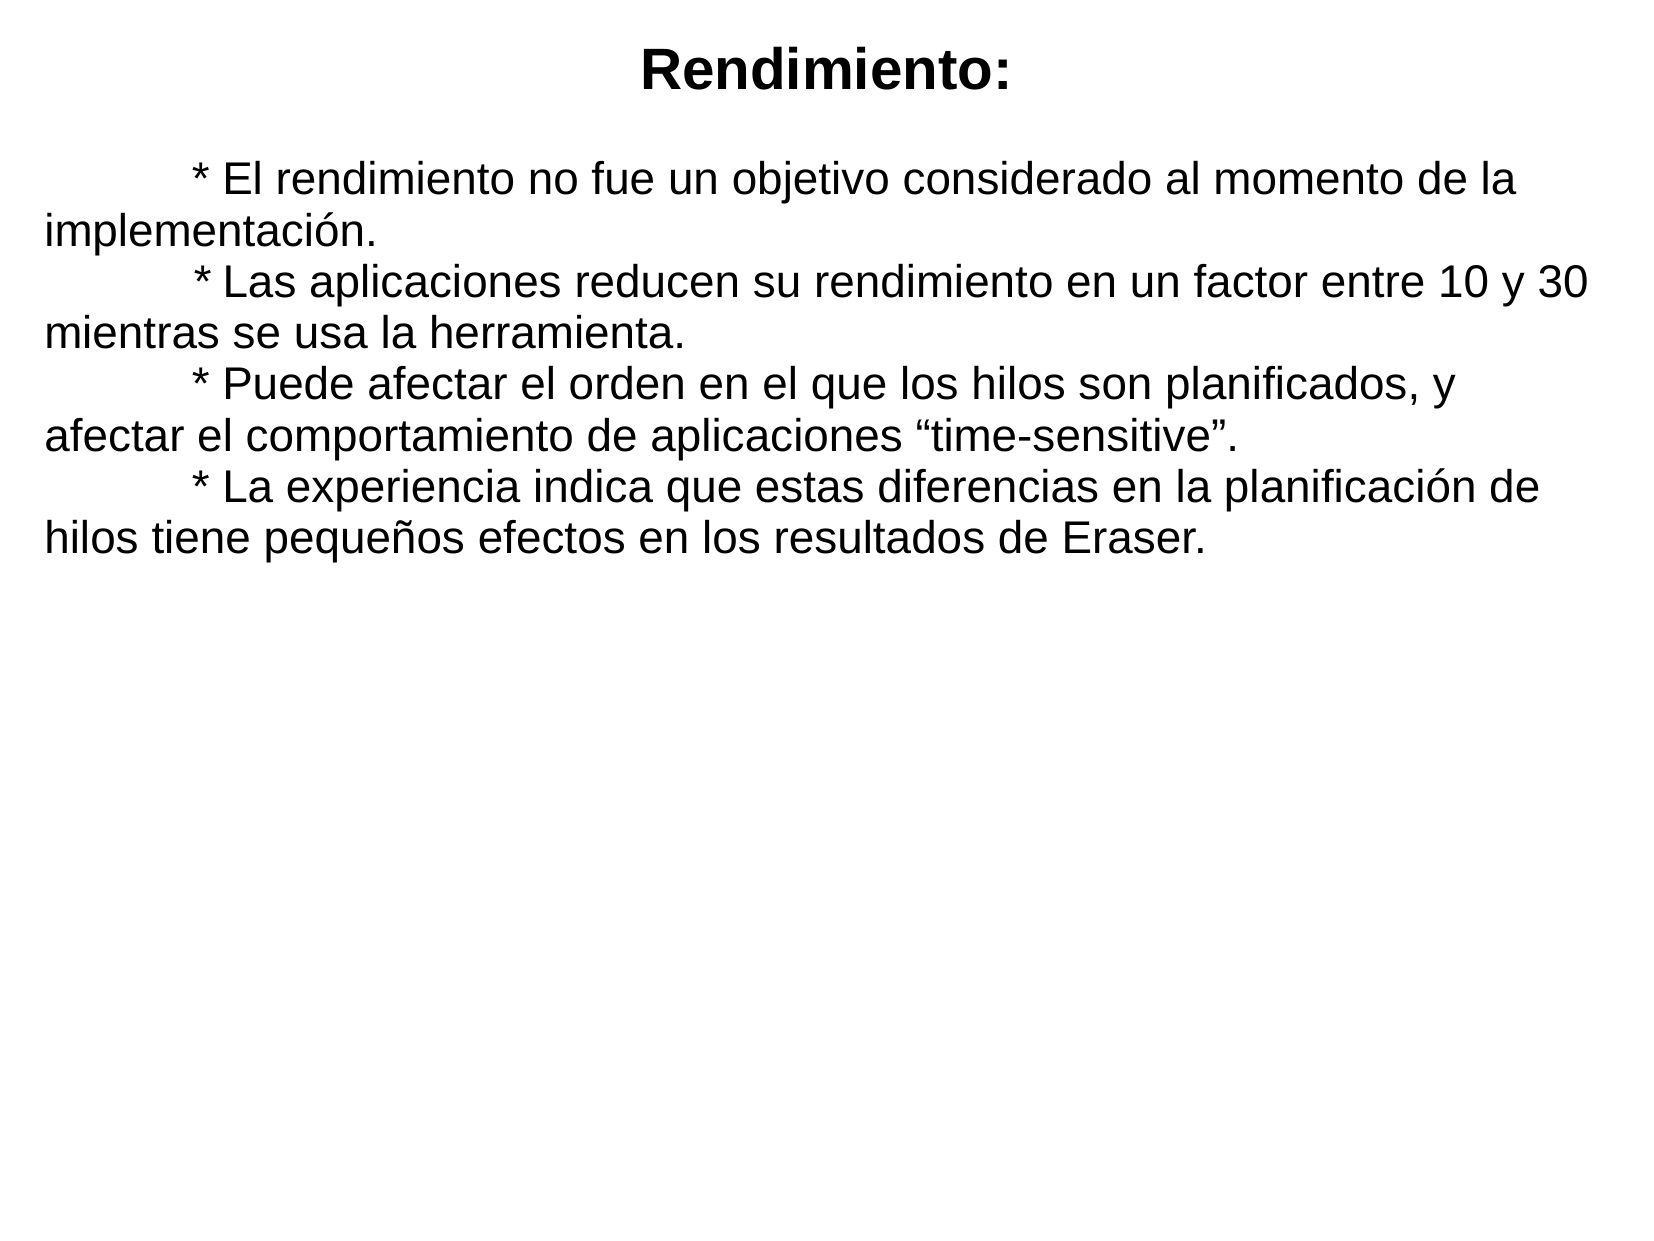

Rendimiento:
		* El rendimiento no fue un objetivo considerado al momento de la implementación.
		* Las aplicaciones reducen su rendimiento en un factor entre 10 y 30 mientras se usa la herramienta.
		* Puede afectar el orden en el que los hilos son planificados, y afectar el comportamiento de aplicaciones “time-sensitive”.
		* La experiencia indica que estas diferencias en la planificación de hilos tiene pequeños efectos en los resultados de Eraser.